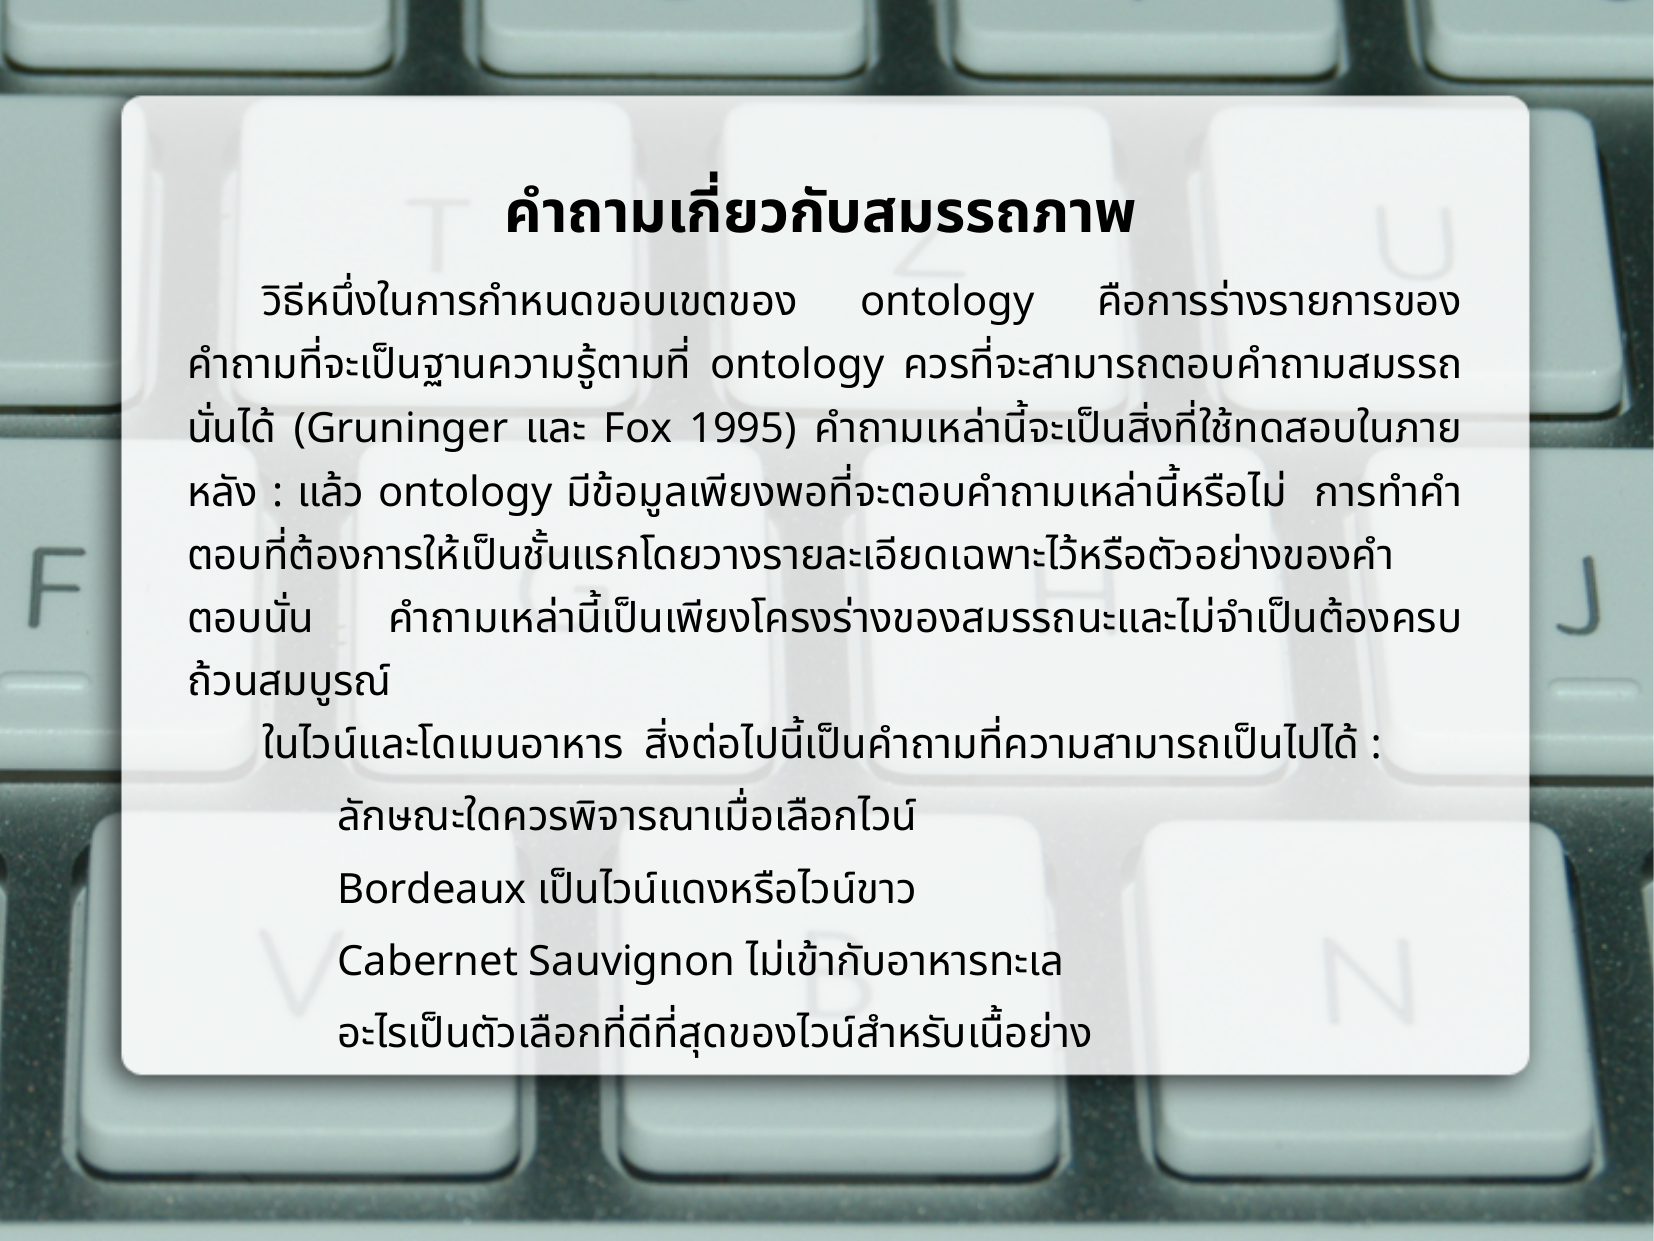

# คำถามเกี่ยวกับสมรรถภาพ
	วิธีหนึ่งในการกำหนดขอบเขตของ ontology คือการร่างรายการของคำถามที่จะเป็นฐานความรู้ตามที่ ontology ควรที่จะสามารถตอบคำถามสมรรถนั่นได้ (Gruninger และ Fox 1995) คำถามเหล่านี้จะเป็นสิ่งที่ใช้ทดสอบในภายหลัง : แล้ว ontology มีข้อมูลเพียงพอที่จะตอบคำถามเหล่านี้หรือไม่ การทำคำตอบที่ต้องการให้เป็นชั้นแรกโดยวางรายละเอียดเฉพาะไว้หรือตัวอย่างของคำตอบนั่น คำถามเหล่านี้เป็นเพียงโครงร่างของสมรรถนะและไม่จำเป็นต้องครบถ้วนสมบูรณ์
	ในไวน์และโดเมนอาหาร สิ่งต่อไปนี้เป็นคำถามที่ความสามารถเป็นไปได้ :
		ลักษณะใดควรพิจารณาเมื่อเลือกไวน์
		Bordeaux เป็นไวน์แดงหรือไวน์ขาว
		Cabernet Sauvignon ไม่เข้ากับอาหารทะเล
		อะไรเป็นตัวเลือกที่ดีที่สุดของไวน์สำหรับเนื้อย่าง